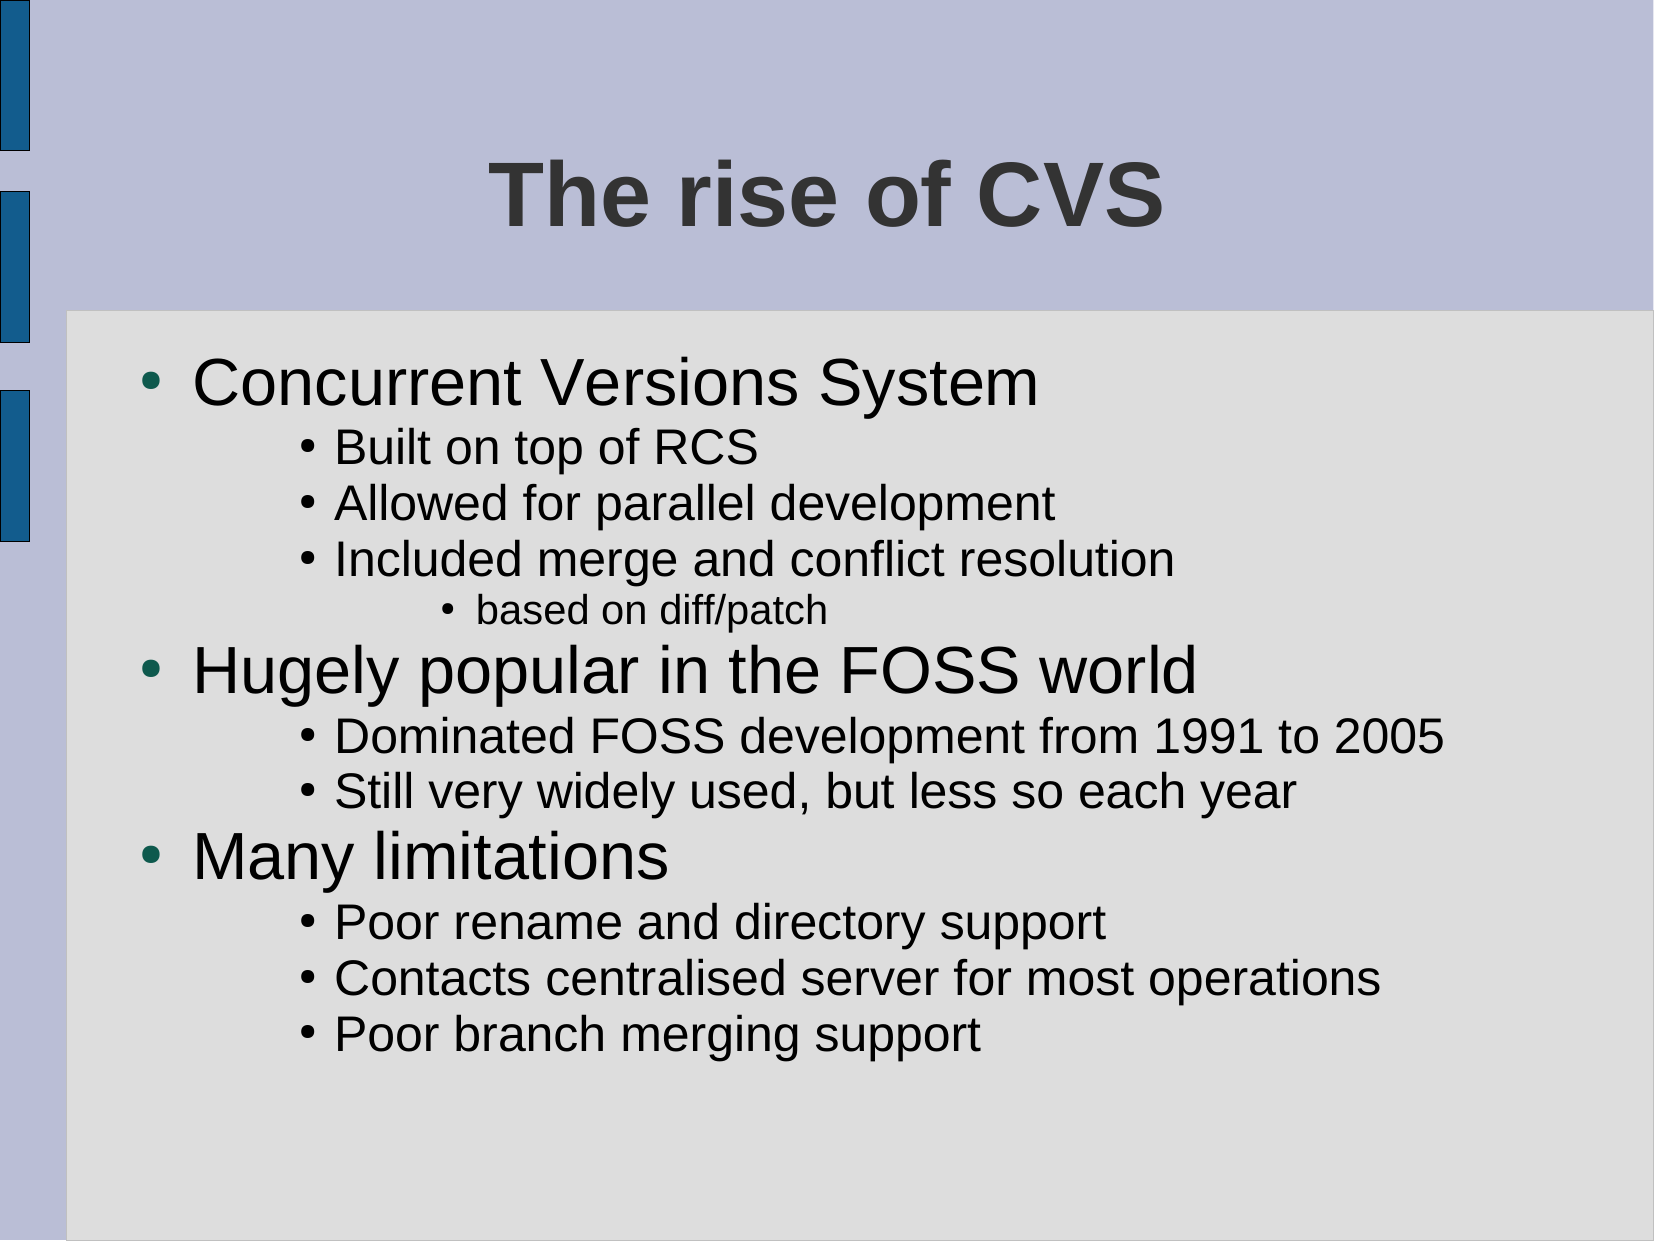

# The rise of CVS
Concurrent Versions System
Built on top of RCS
Allowed for parallel development
Included merge and conflict resolution
based on diff/patch
Hugely popular in the FOSS world
Dominated FOSS development from 1991 to 2005
Still very widely used, but less so each year
Many limitations
Poor rename and directory support
Contacts centralised server for most operations
Poor branch merging support